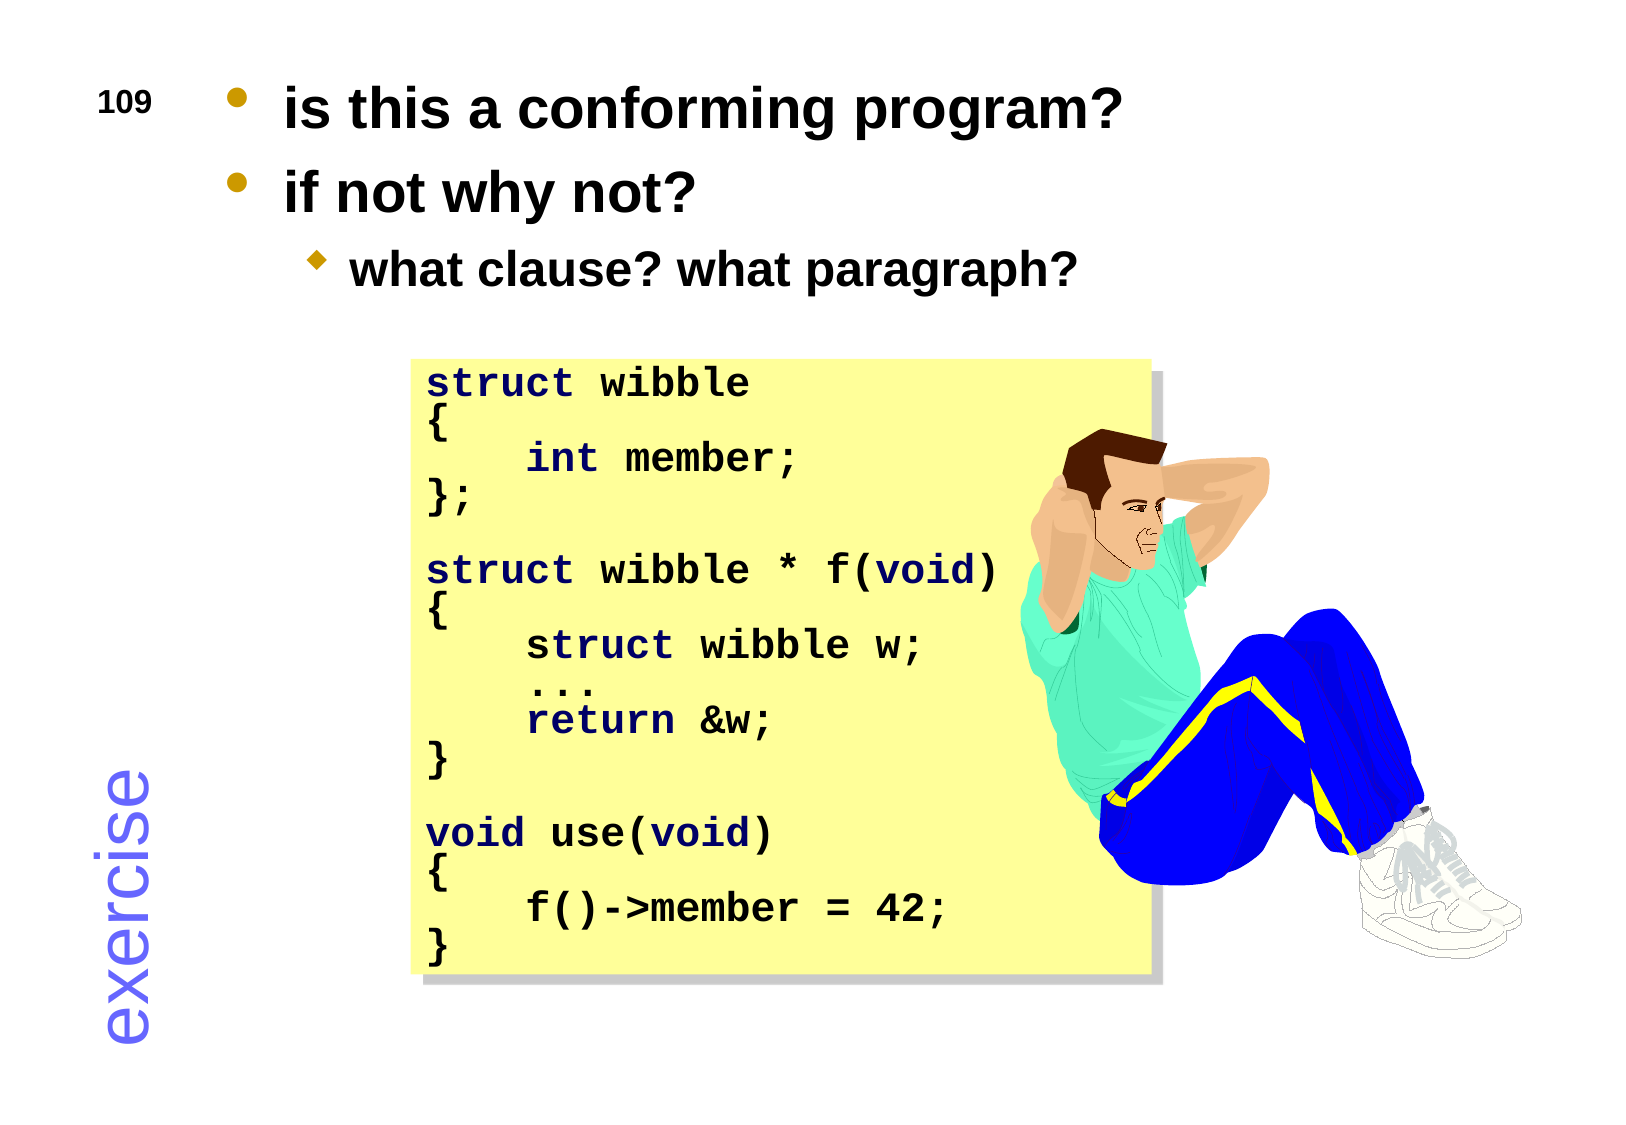

109
is this a conforming program?
if not why not?
what clause? what paragraph?
struct wibble
{
 int member;
};
struct wibble * f(void)
{
 struct wibble w;
 ...
 return &w;
}
void use(void)
{
 f()->member = 42;
}
# exercise